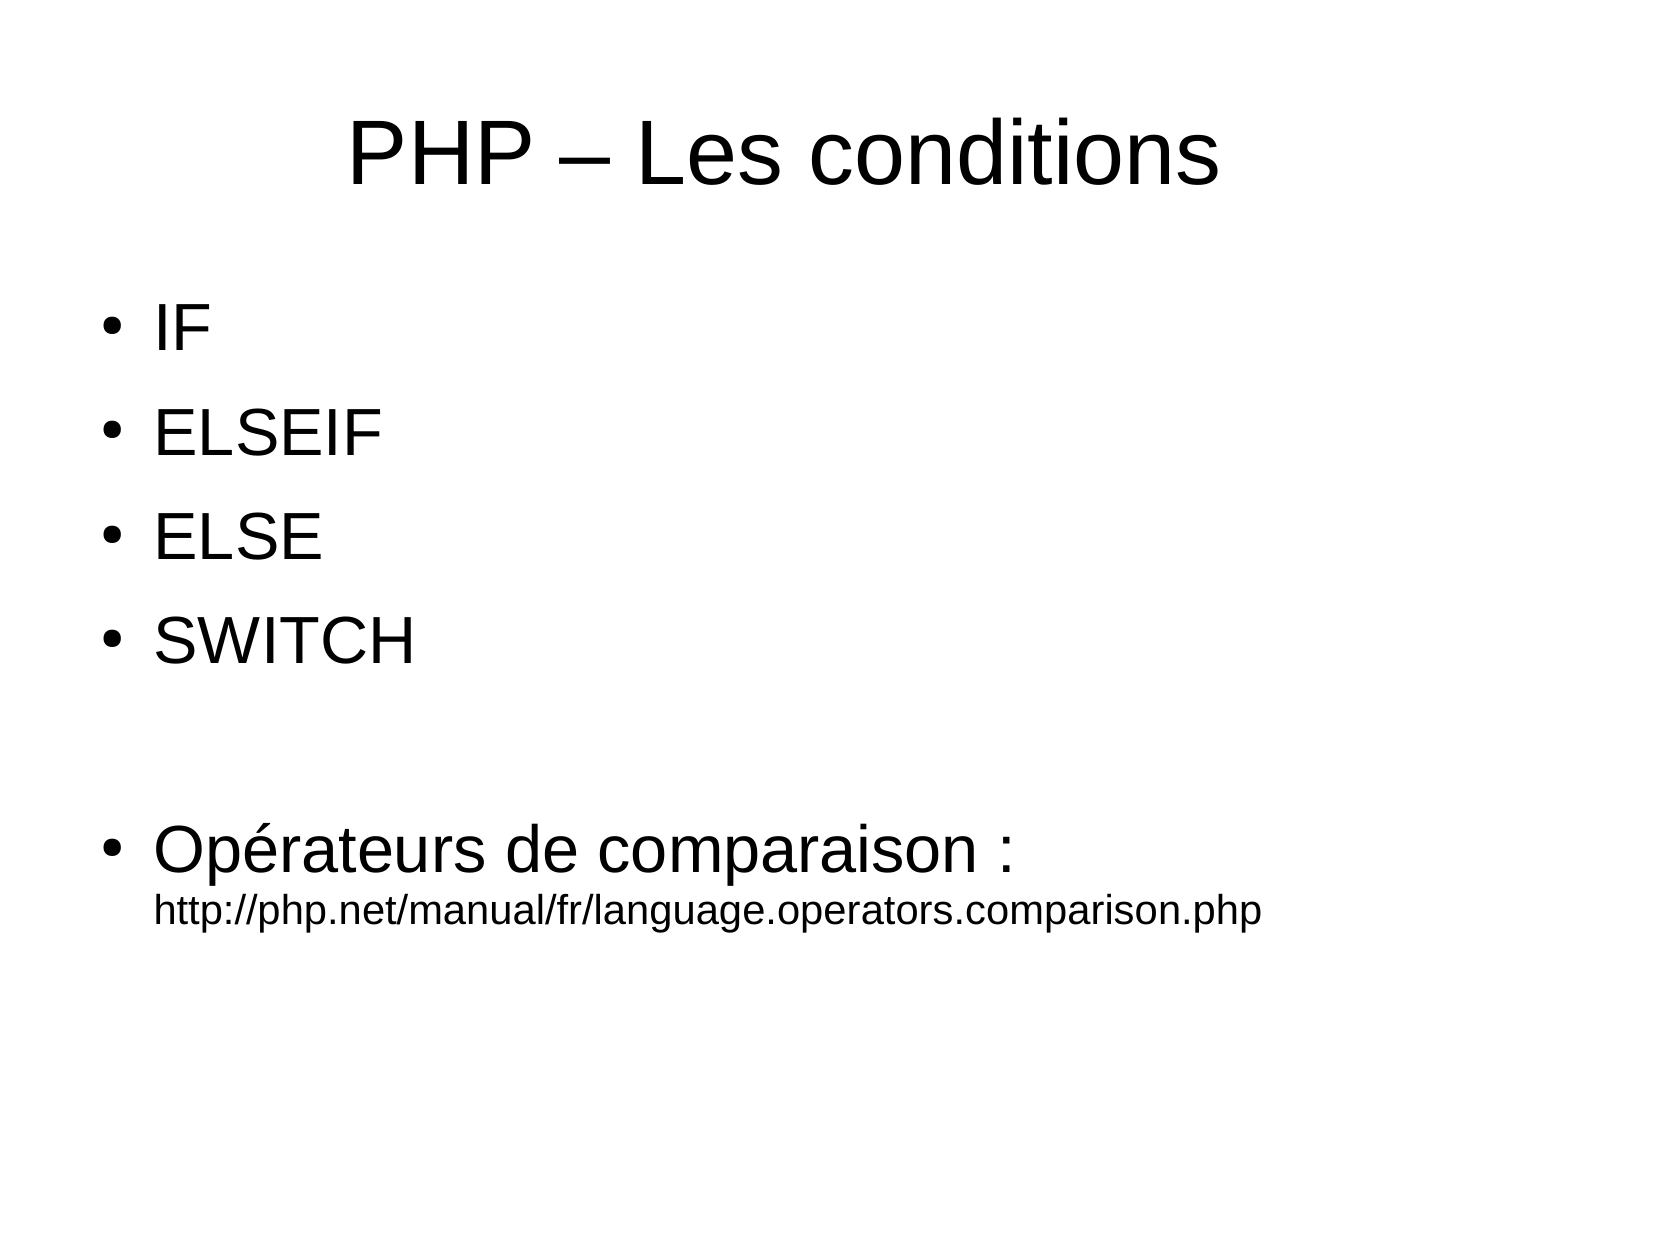

# PHP – Les conditions
IF
ELSEIF
ELSE
SWITCH
Opérateurs de comparaison : http://php.net/manual/fr/language.operators.comparison.php